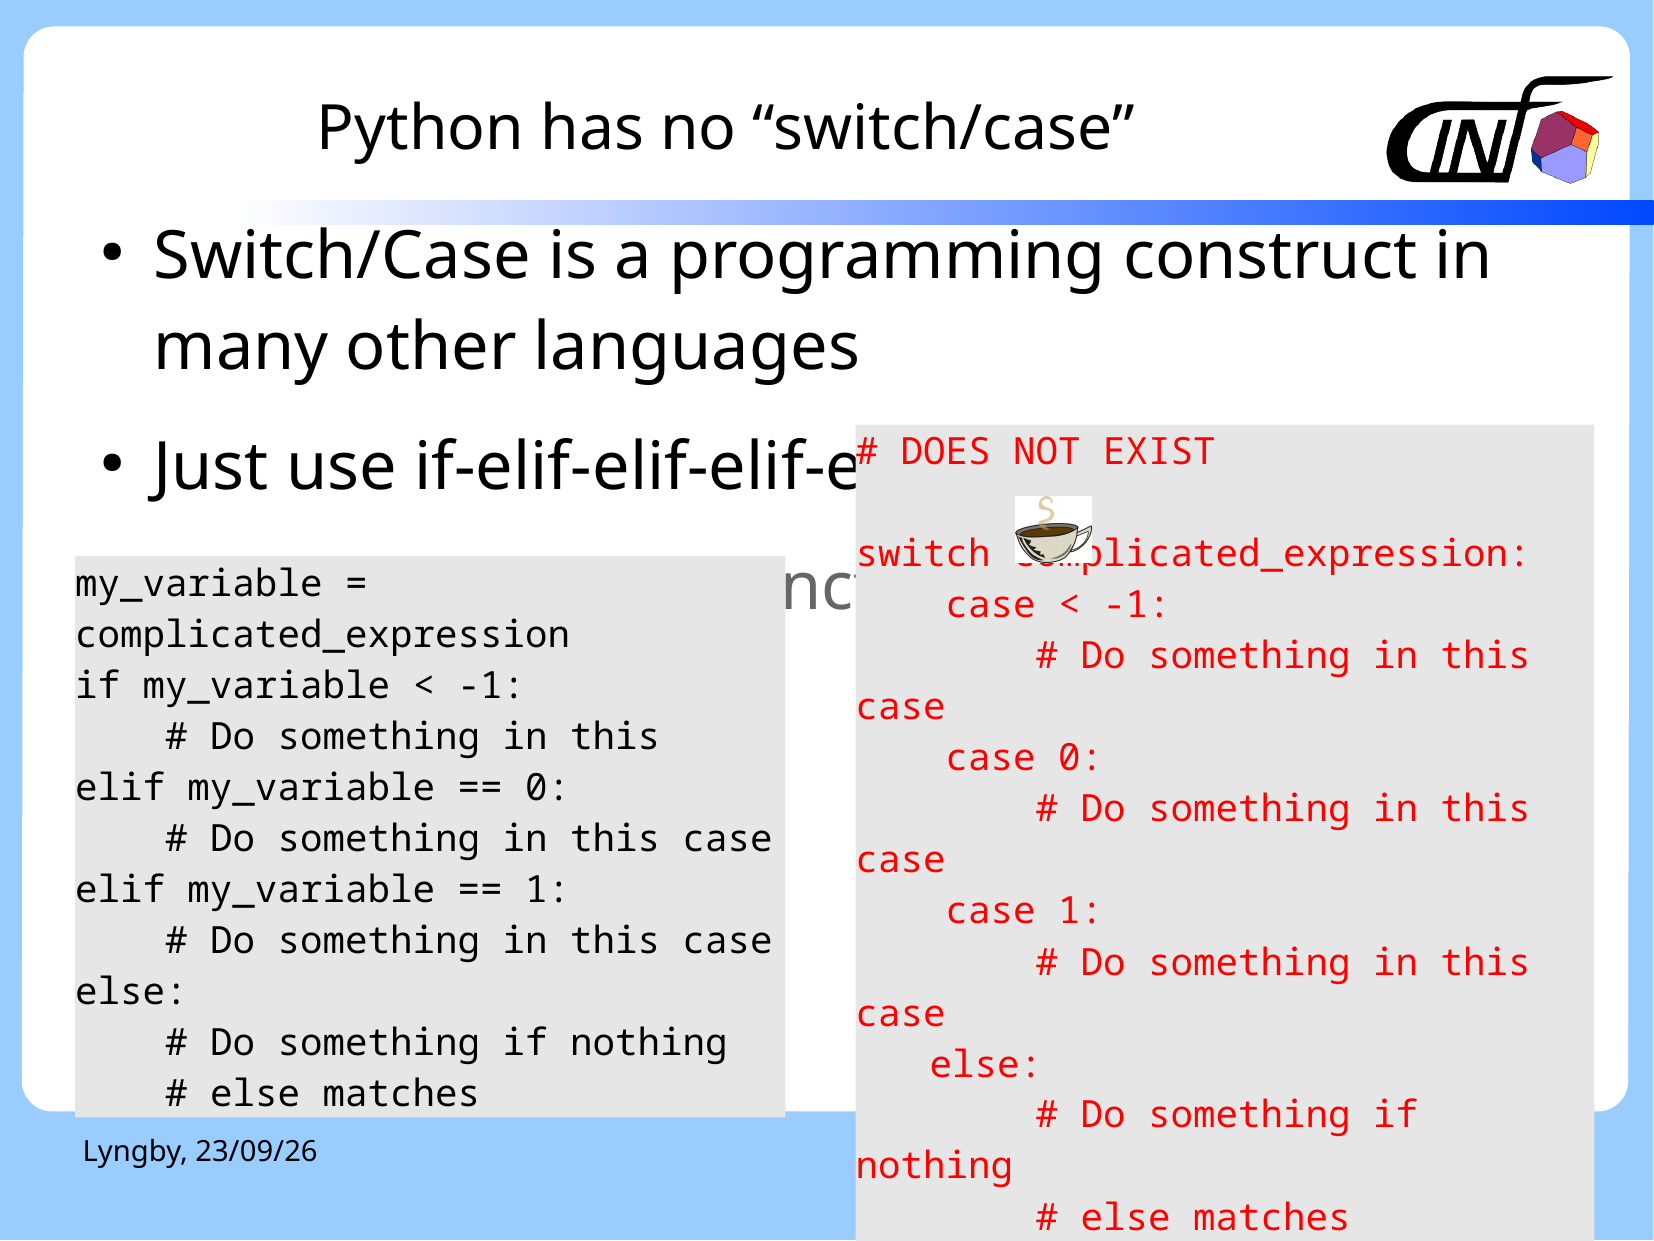

# Python has no “switch/case”
Switch/Case is a programming construct in many other languages
Just use if-elif-elif-elif-else
Or use a dict with functions
# DOES NOT EXIST
switch complicated_expression:
 case < -1:
 # Do something in this case
 case 0:
 # Do something in this case
 case 1:
 # Do something in this case
	else:
 # Do something if nothing
 # else matches
my_variable = complicated_expression
if my_variable < -1:
 # Do something in this
elif my_variable == 0:
 # Do something in this case
elif my_variable == 1:
 # Do something in this case
else:
 # Do something if nothing
 # else matches